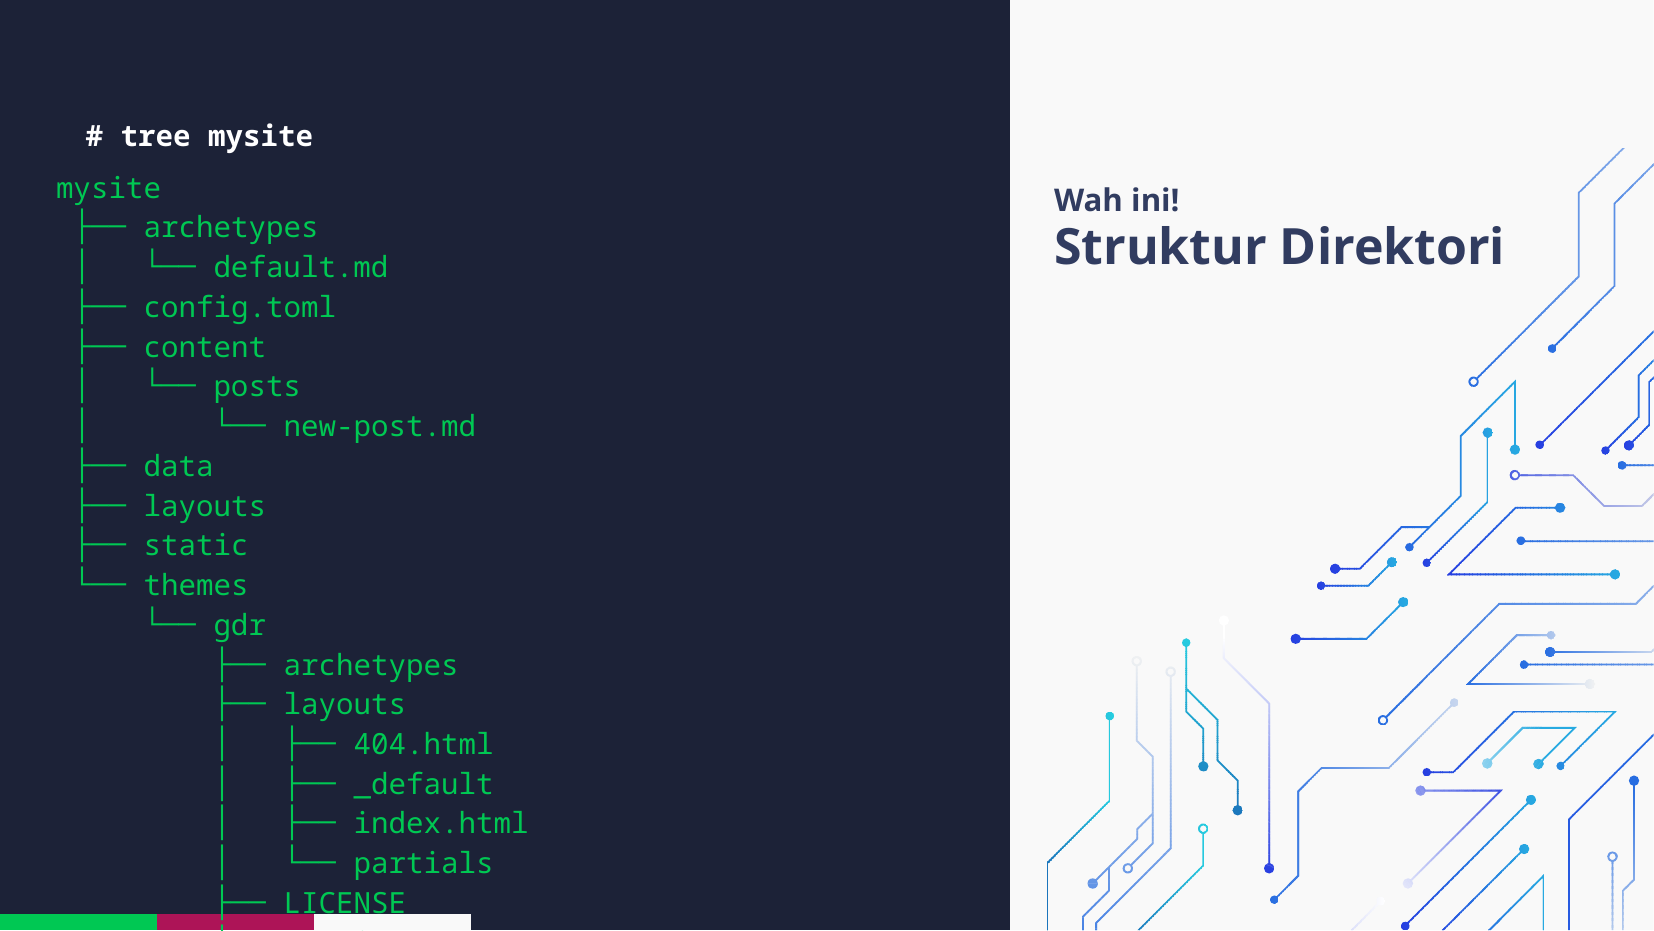

# tree mysite
mysite
 ├── archetypes
 │   └── default.md
 ├── config.toml
 ├── content
 │   └── posts
 │ └── new-post.md
 ├── data
 ├── layouts
 ├── static
 └── themes
 └── gdr
 ├── archetypes
 ├── layouts
 │   ├── 404.html
 │   ├── _default
 │   ├── index.html
 │   └── partials
 ├── LICENSE
 ├── static
 └── theme.toml
Wah ini!
Struktur Direktori